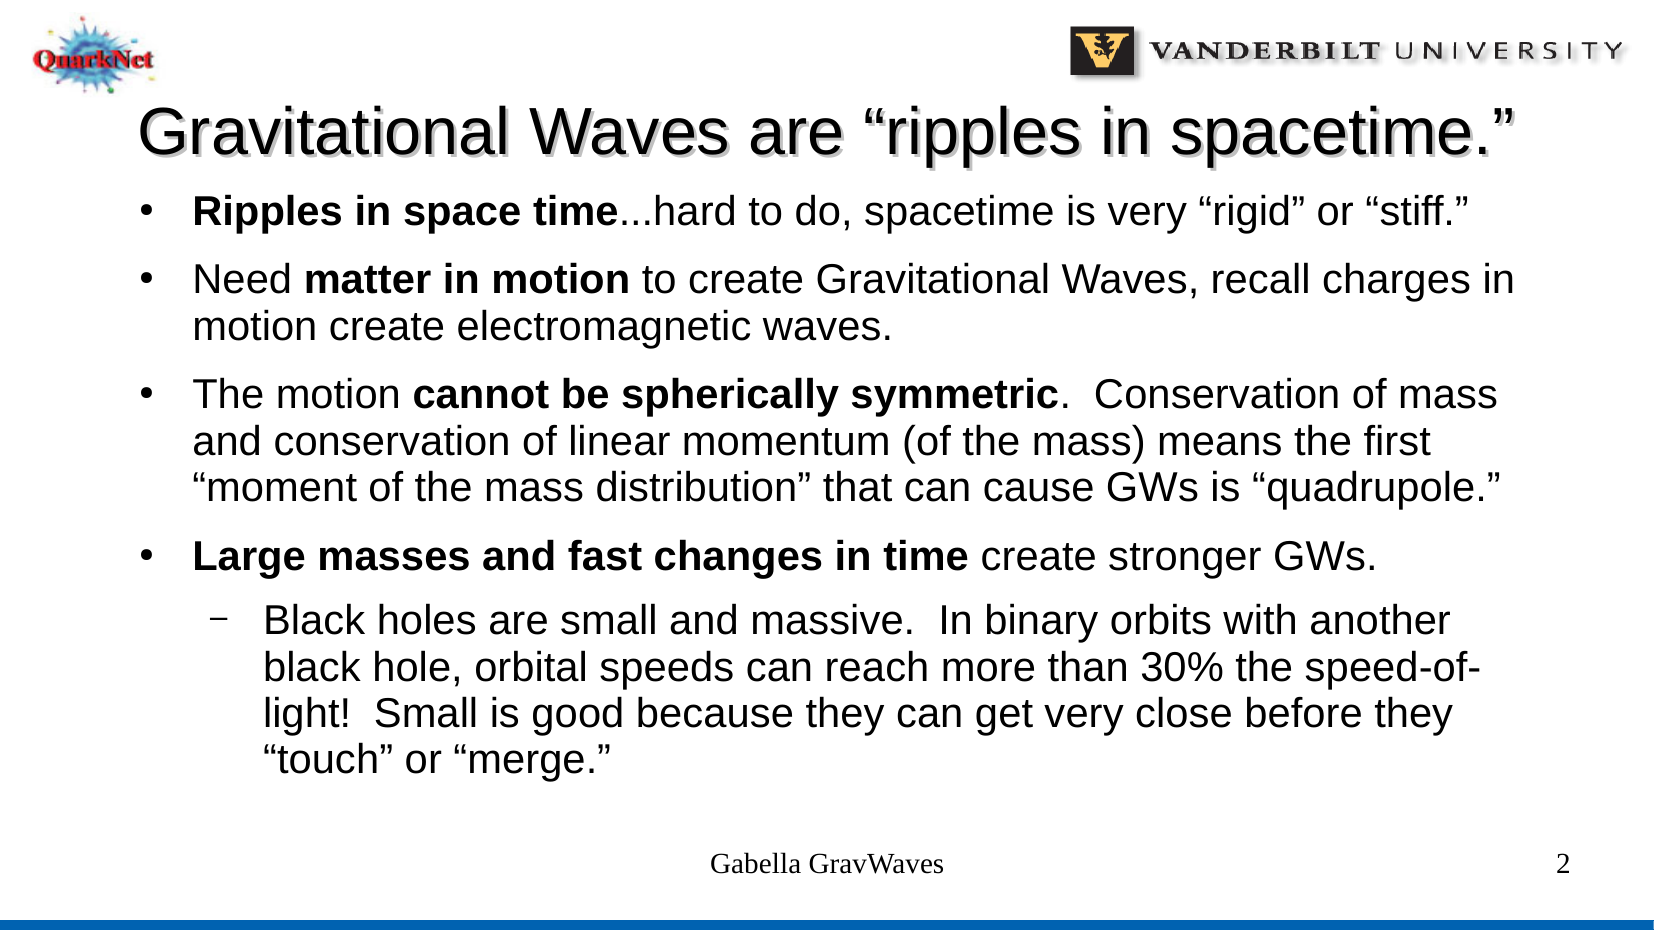

# Gravitational Waves are “ripples in spacetime.”
Ripples in space time...hard to do, spacetime is very “rigid” or “stiff.”
Need matter in motion to create Gravitational Waves, recall charges in motion create electromagnetic waves.
The motion cannot be spherically symmetric. Conservation of mass and conservation of linear momentum (of the mass) means the first “moment of the mass distribution” that can cause GWs is “quadrupole.”
Large masses and fast changes in time create stronger GWs.
Black holes are small and massive. In binary orbits with another black hole, orbital speeds can reach more than 30% the speed-of-light! Small is good because they can get very close before they “touch” or “merge.”
Gabella GravWaves
2